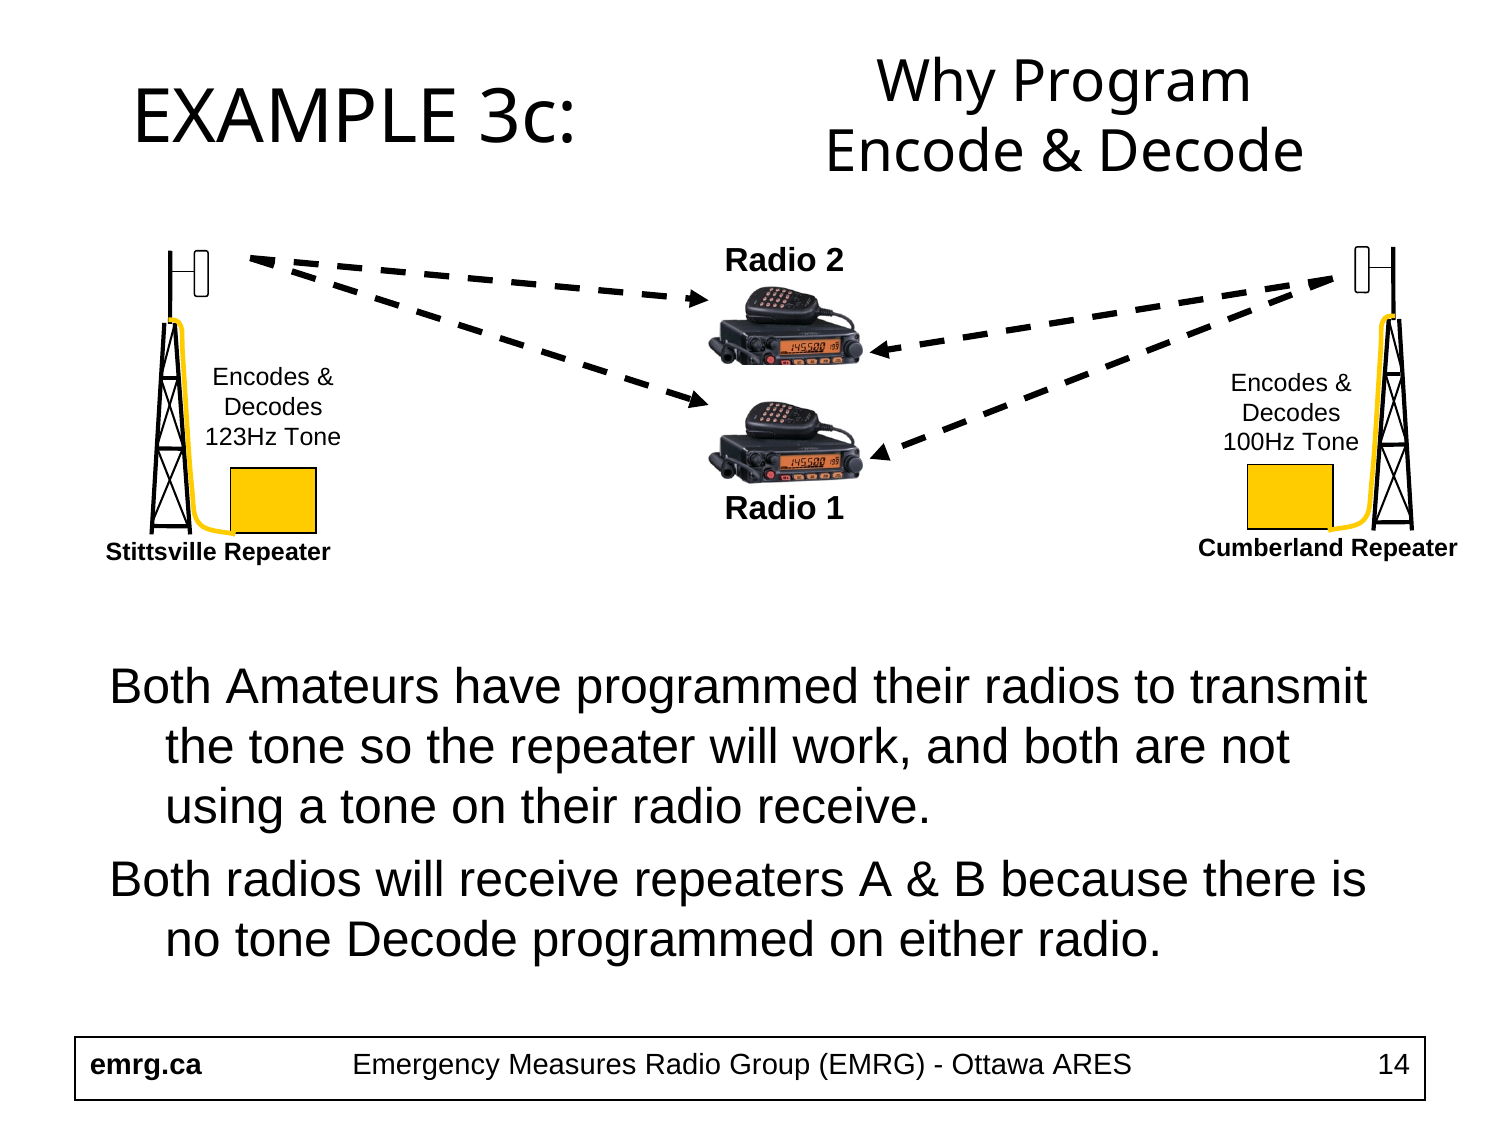

# EXAMPLE 3c:
Why Program
Encode & Decode
Radio 2
Encodes & Decodes 123Hz Tone
Encodes & Decodes 100Hz Tone
Radio 1
Cumberland Repeater
Stittsville Repeater
Both Amateurs have programmed their radios to transmit the tone so the repeater will work, and both are not using a tone on their radio receive.
Both radios will receive repeaters A & B because there is no tone Decode programmed on either radio.
Emergency Measures Radio Group (EMRG) - Ottawa ARES